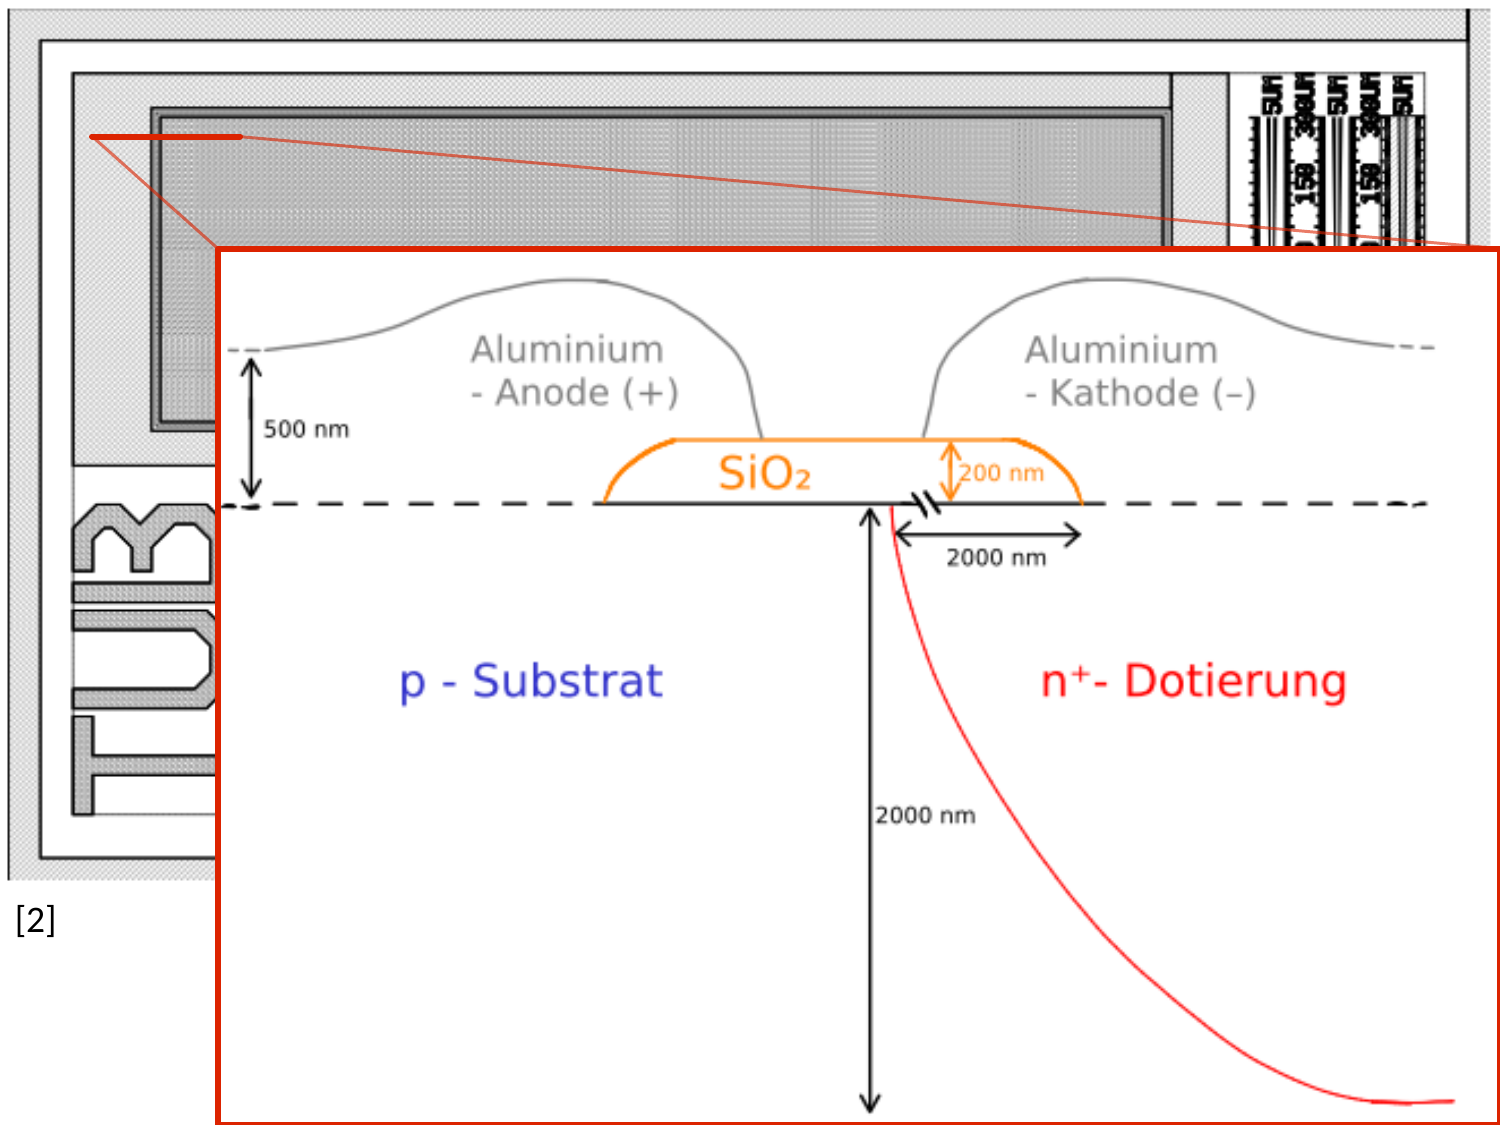

# Welche Diode wurde gemessen?
BILD
Lage der Diode auf dem Die
Die Größte
ist am einfachsten zu kontaktieren und
kann den meisten Stom führen
[2]
4